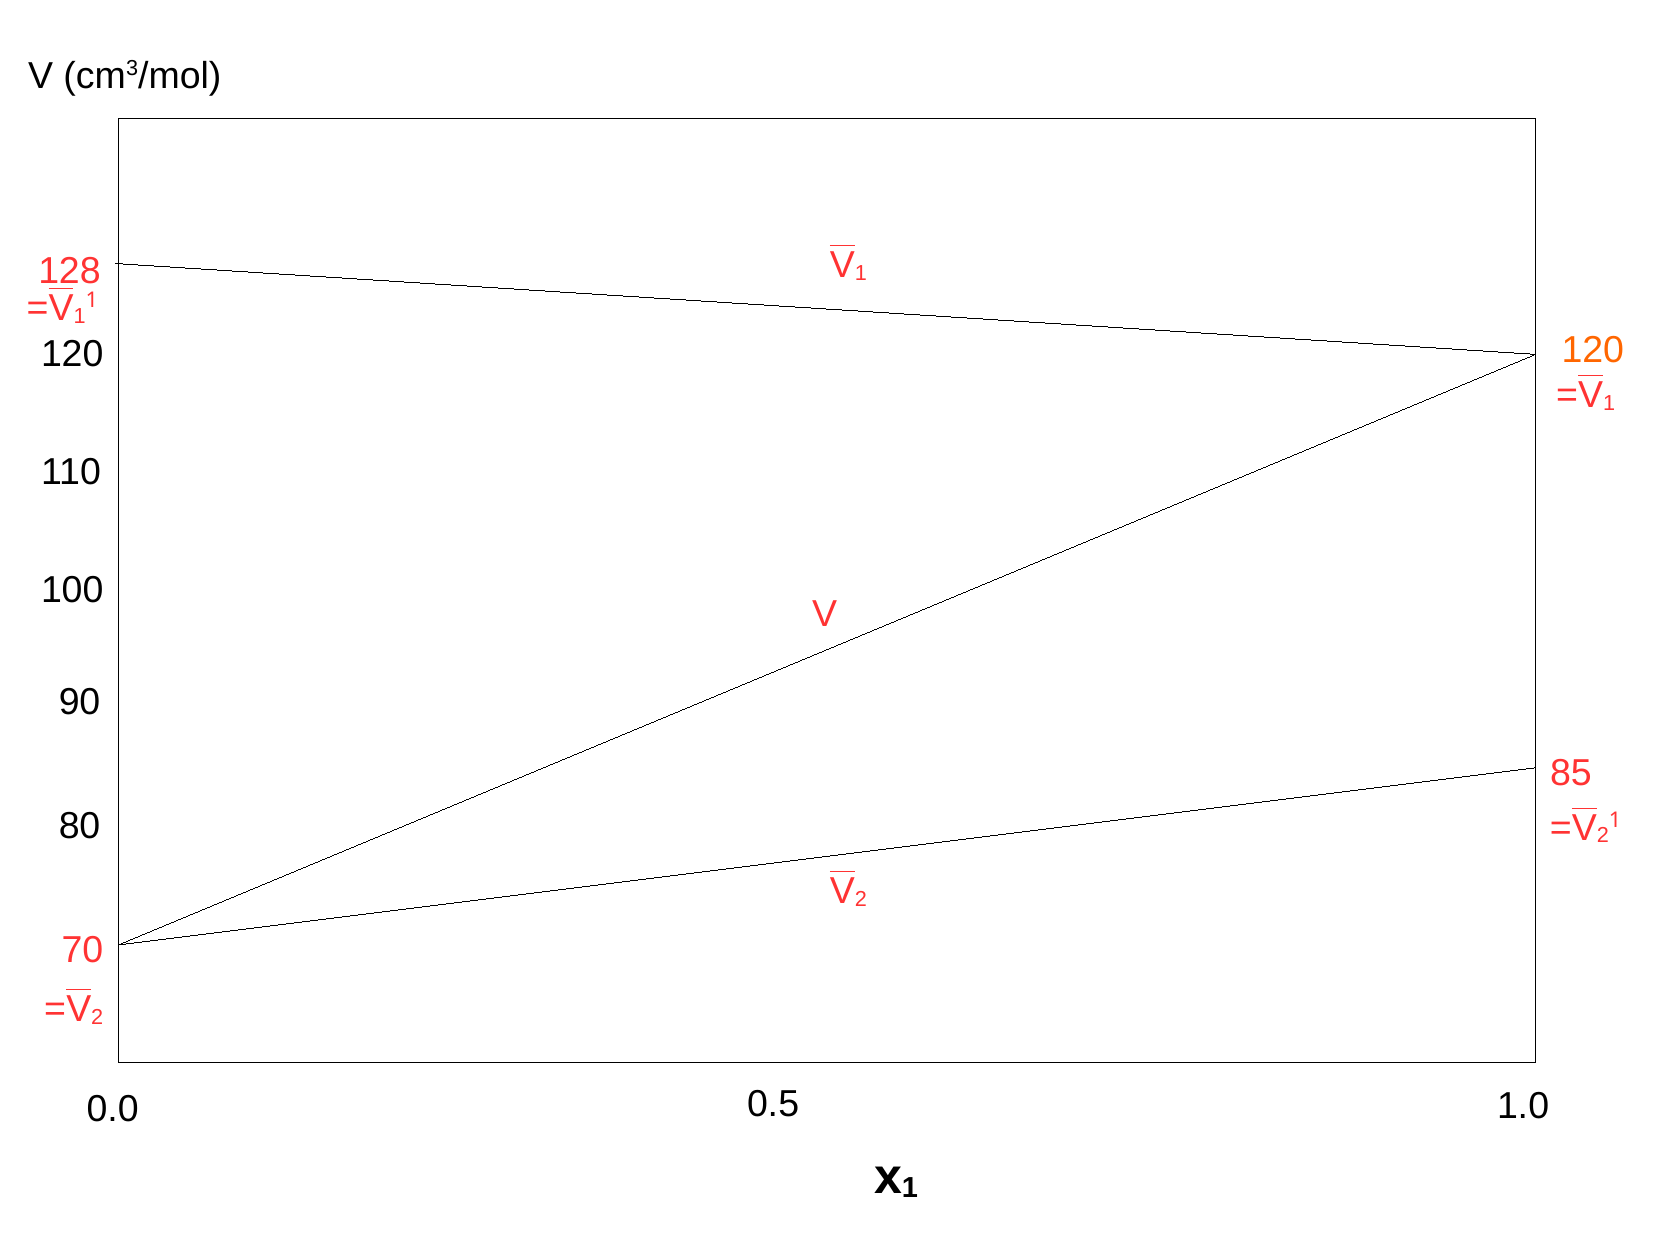

V (cm3/mol)
V1
128
=V11
120
120
=V1
110
100
V
90
85
=V21
80
V2
70
=V2
0.5
1.0
0.0
x1